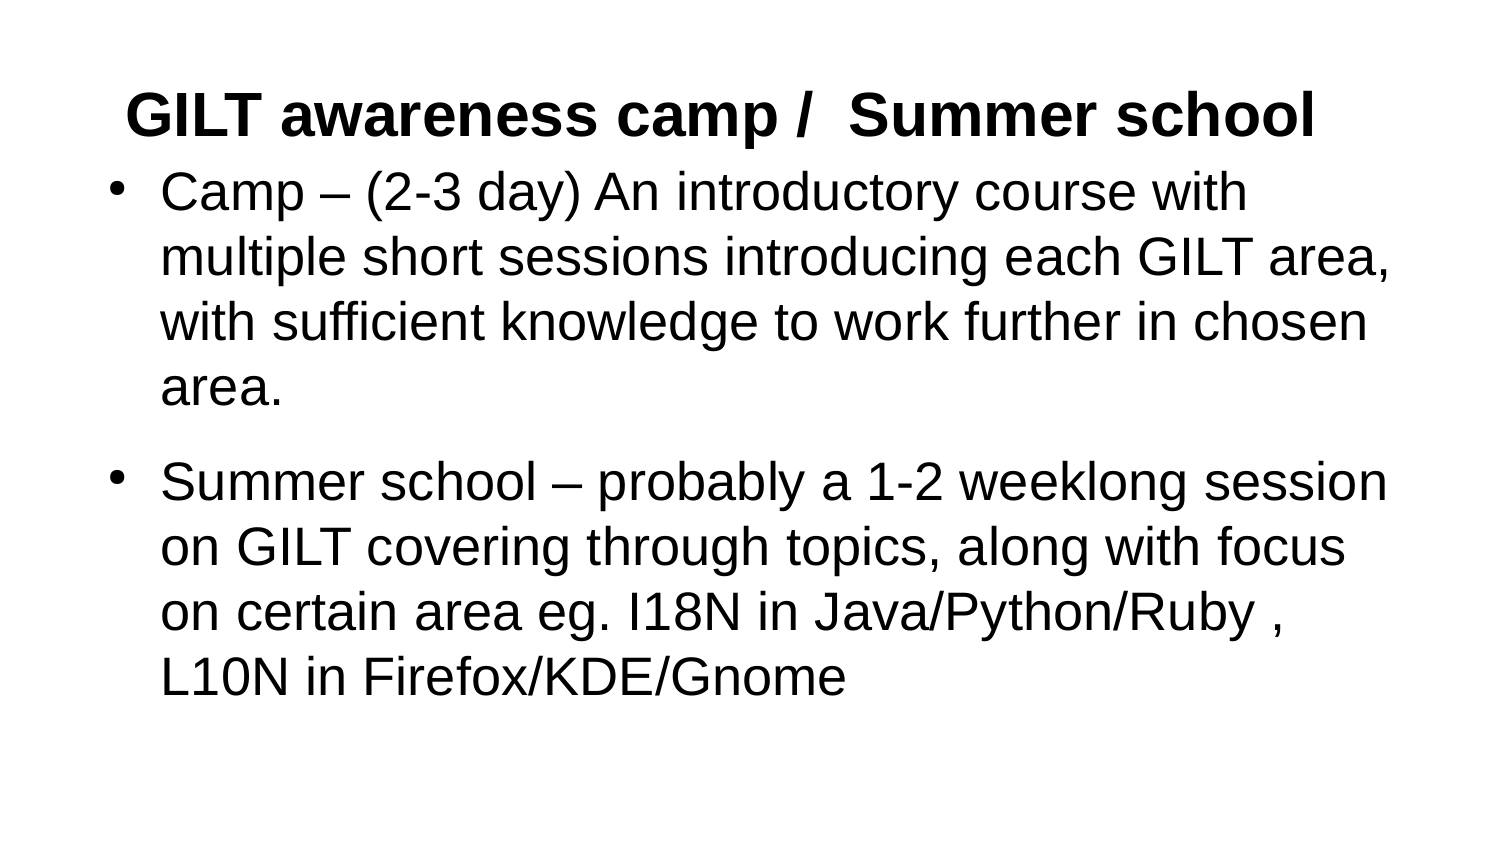

# GILT awareness camp / Summer school
Camp – (2-3 day) An introductory course with multiple short sessions introducing each GILT area, with sufficient knowledge to work further in chosen area.
Summer school – probably a 1-2 weeklong session on GILT covering through topics, along with focus on certain area eg. I18N in Java/Python/Ruby , L10N in Firefox/KDE/Gnome